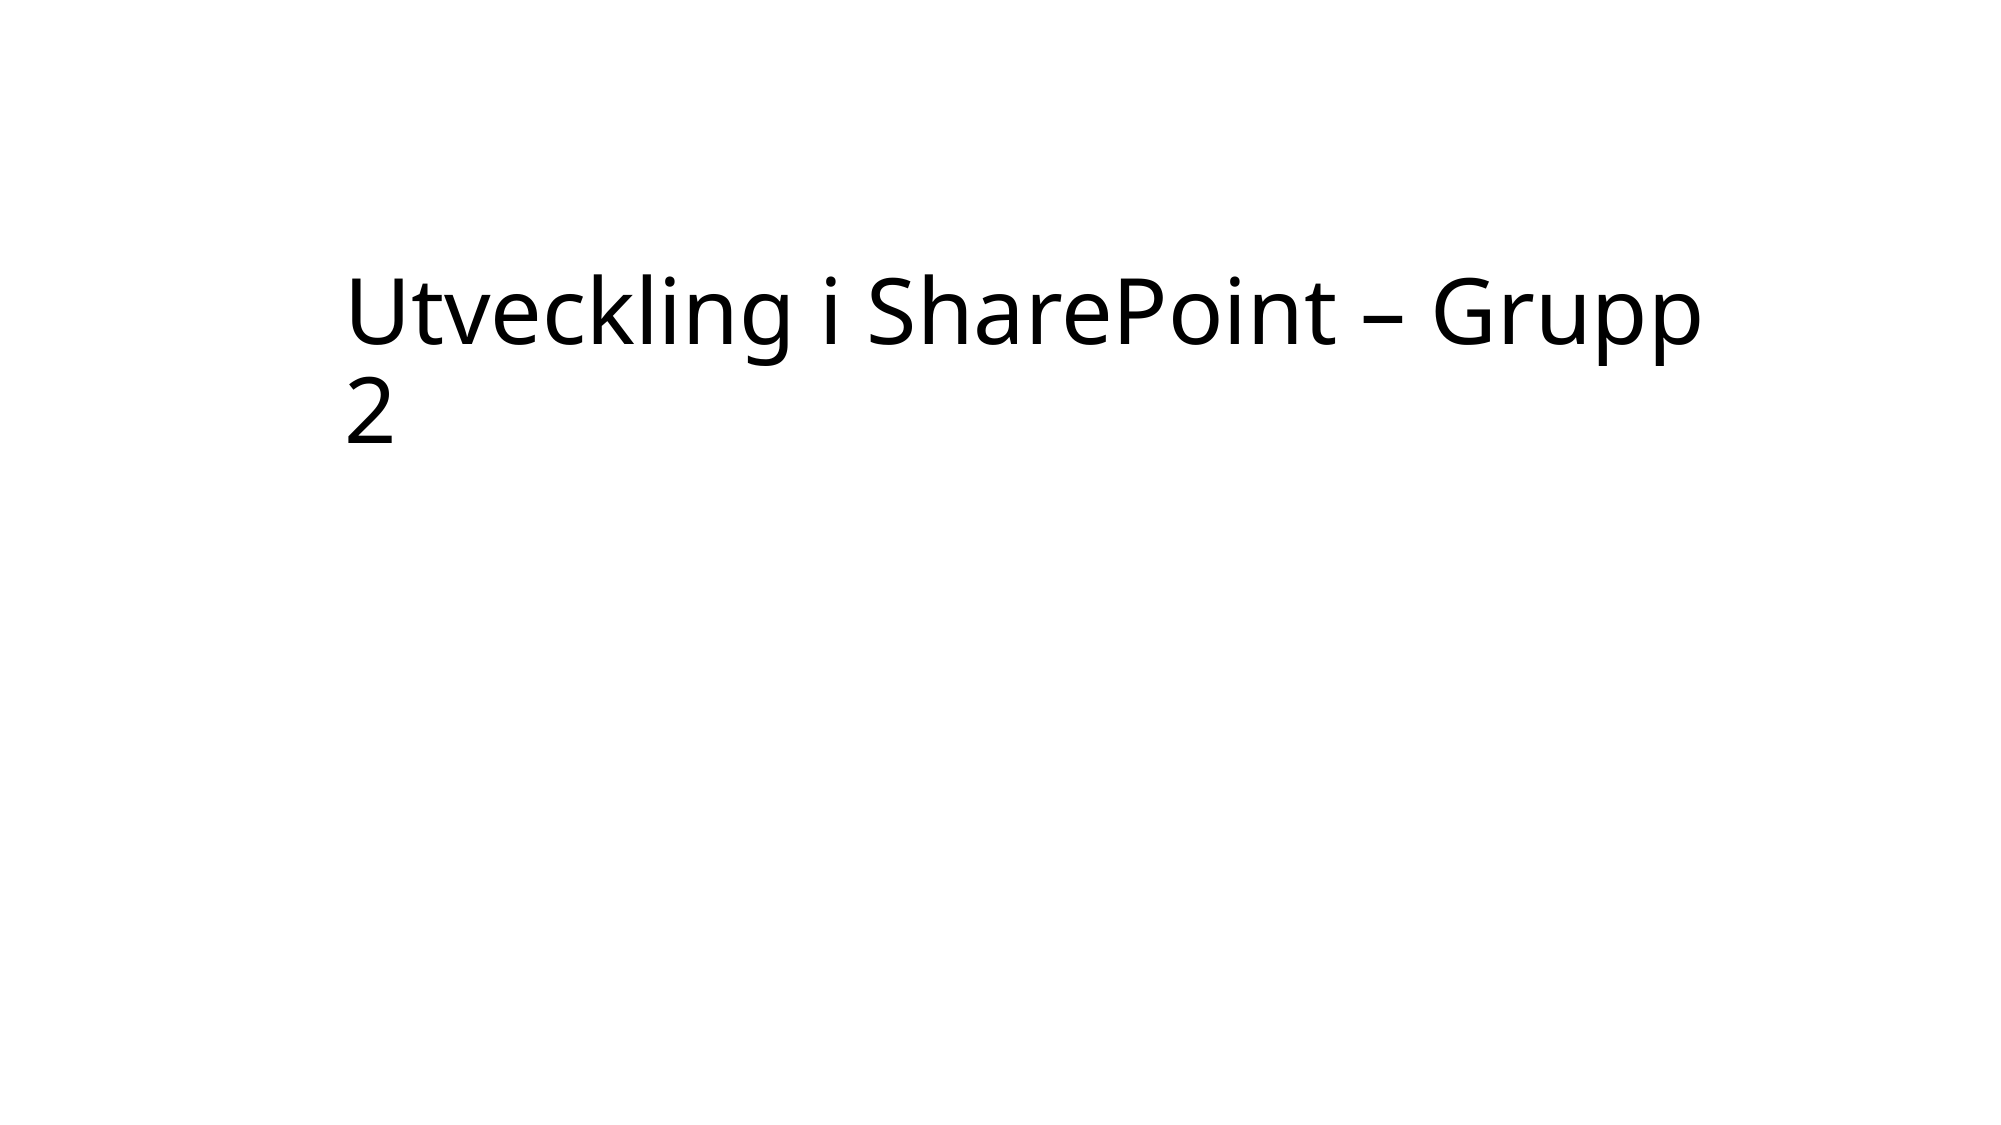

# Utveckling i SharePoint – Grupp 2